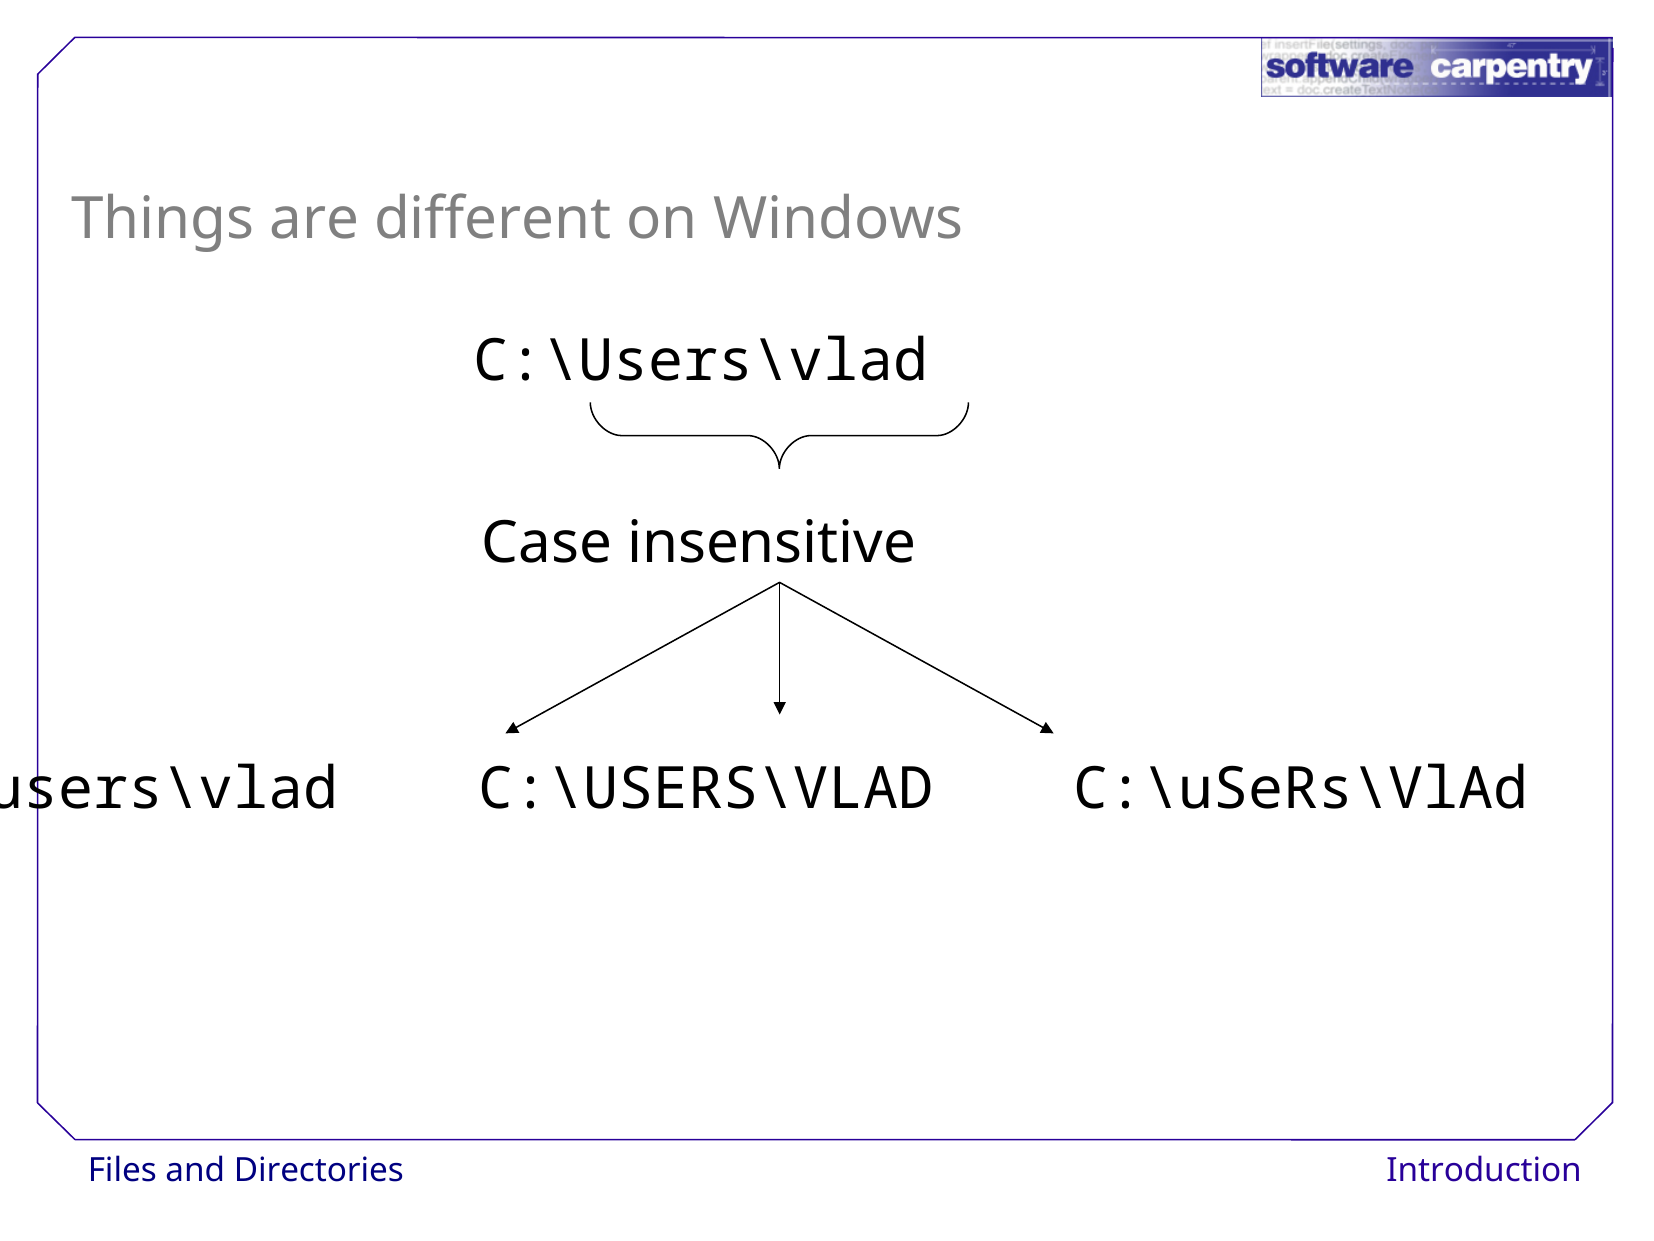

Things are different on Windows
C:\Users\vlad
Case insensitive
c:\users\vlad C:\USERS\VLAD C:\uSeRs\VlAd